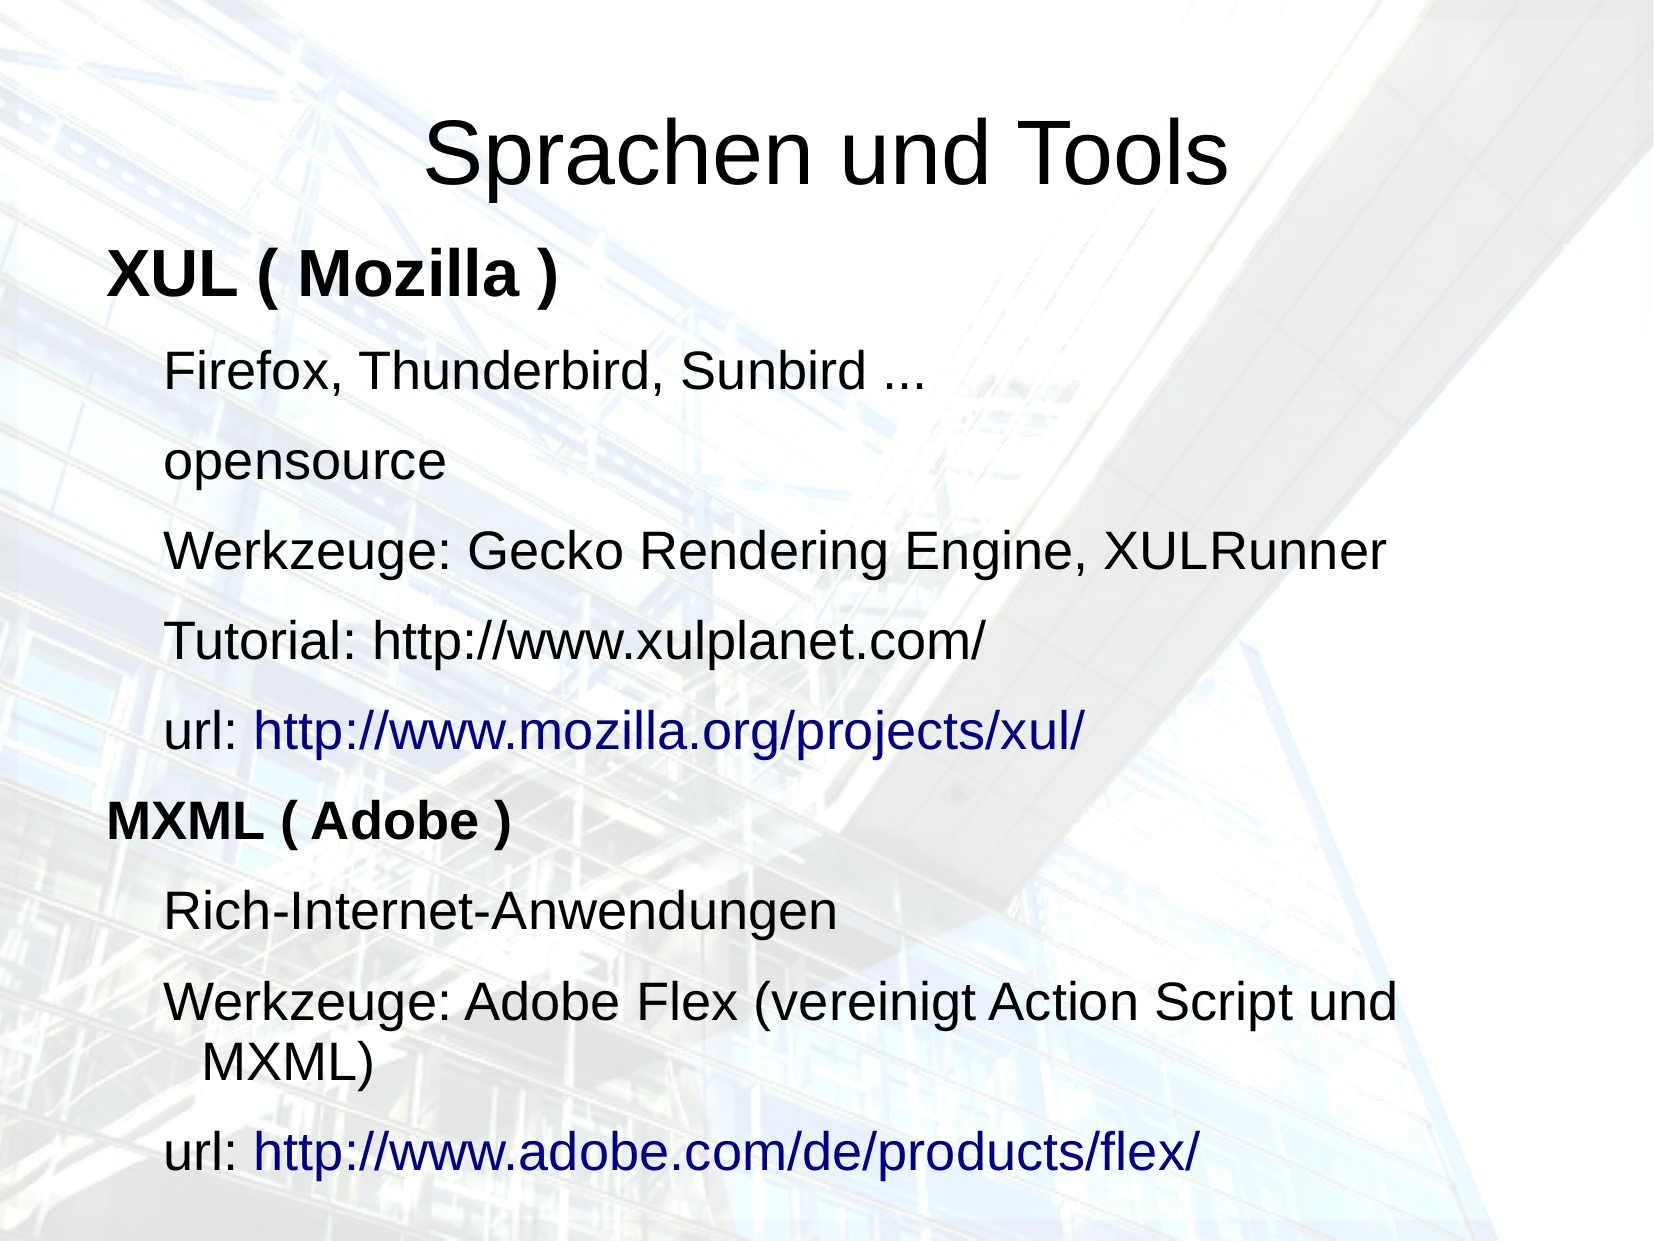

# Sprachen und Tools
XUL ( Mozilla )
Firefox, Thunderbird, Sunbird ...
opensource
Werkzeuge: Gecko Rendering Engine, XULRunner
Tutorial: http://www.xulplanet.com/
url: http://www.mozilla.org/projects/xul/
MXML ( Adobe )
Rich-Internet-Anwendungen
Werkzeuge: Adobe Flex (vereinigt Action Script und MXML)
url: http://www.adobe.com/de/products/flex/